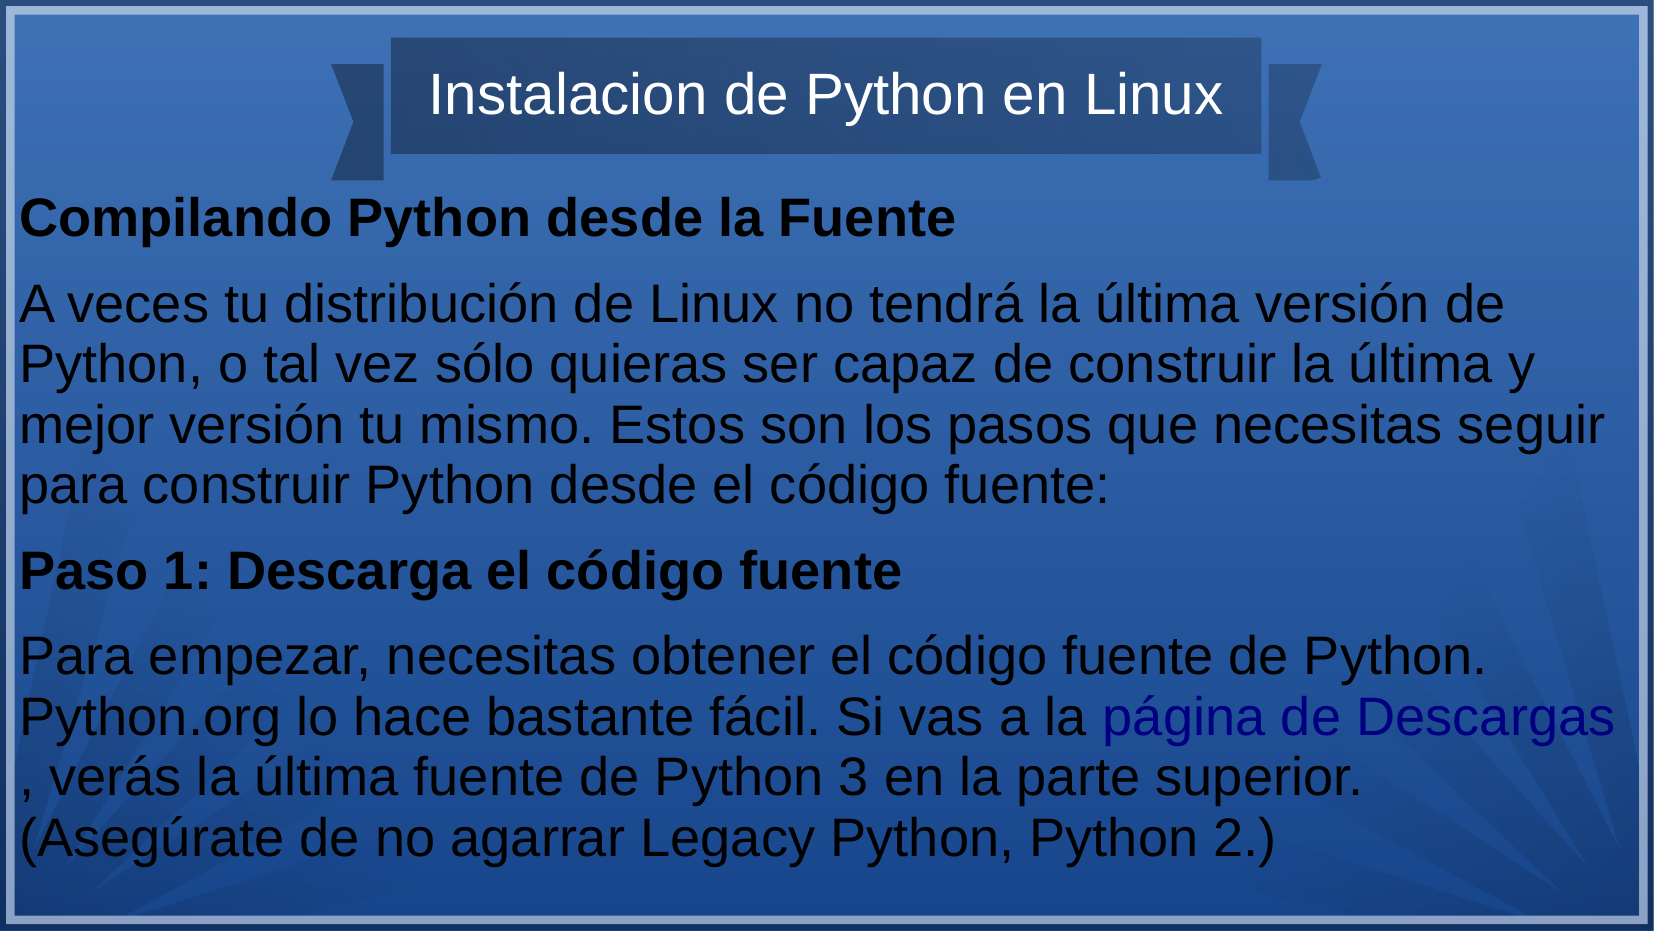

# Instalacion de Python en Linux
Compilando Python desde la Fuente
A veces tu distribución de Linux no tendrá la última versión de Python, o tal vez sólo quieras ser capaz de construir la última y mejor versión tu mismo. Estos son los pasos que necesitas seguir para construir Python desde el código fuente:
Paso 1: Descarga el código fuente
Para empezar, necesitas obtener el código fuente de Python. Python.org lo hace bastante fácil. Si vas a la página de Descargas, verás la última fuente de Python 3 en la parte superior. (Asegúrate de no agarrar Legacy Python, Python 2.)